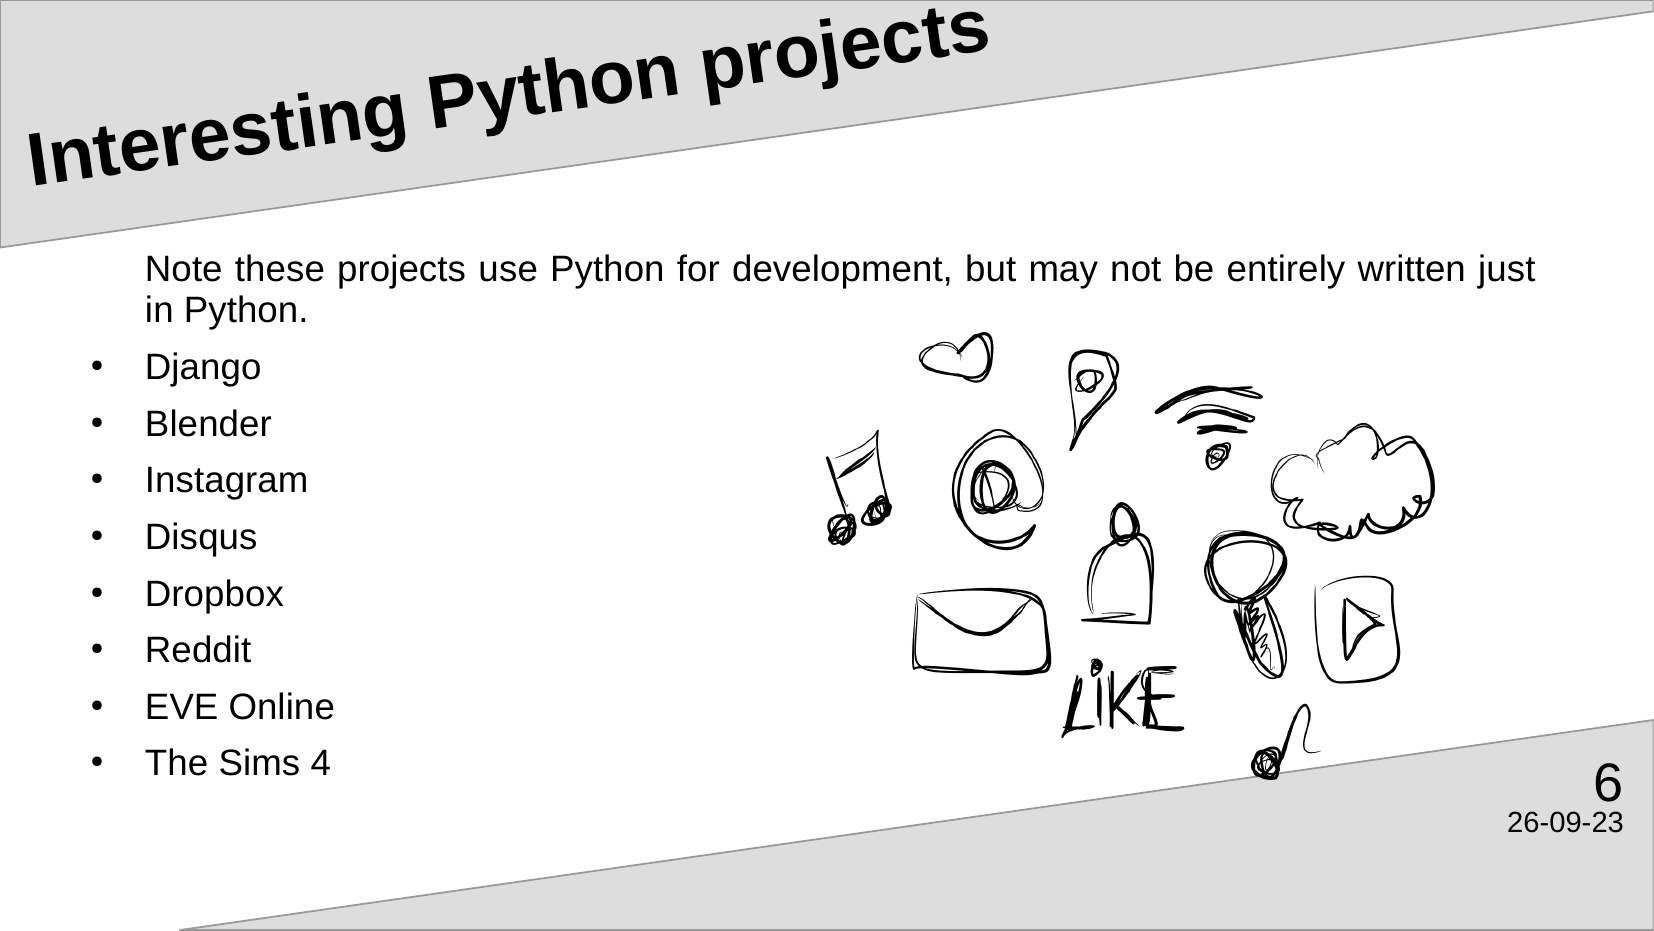

# Interesting Python projects
Note these projects use Python for development, but may not be entirely written just in Python.
Django
Blender
Instagram
Disqus
Dropbox
Reddit
EVE Online
The Sims 4
6